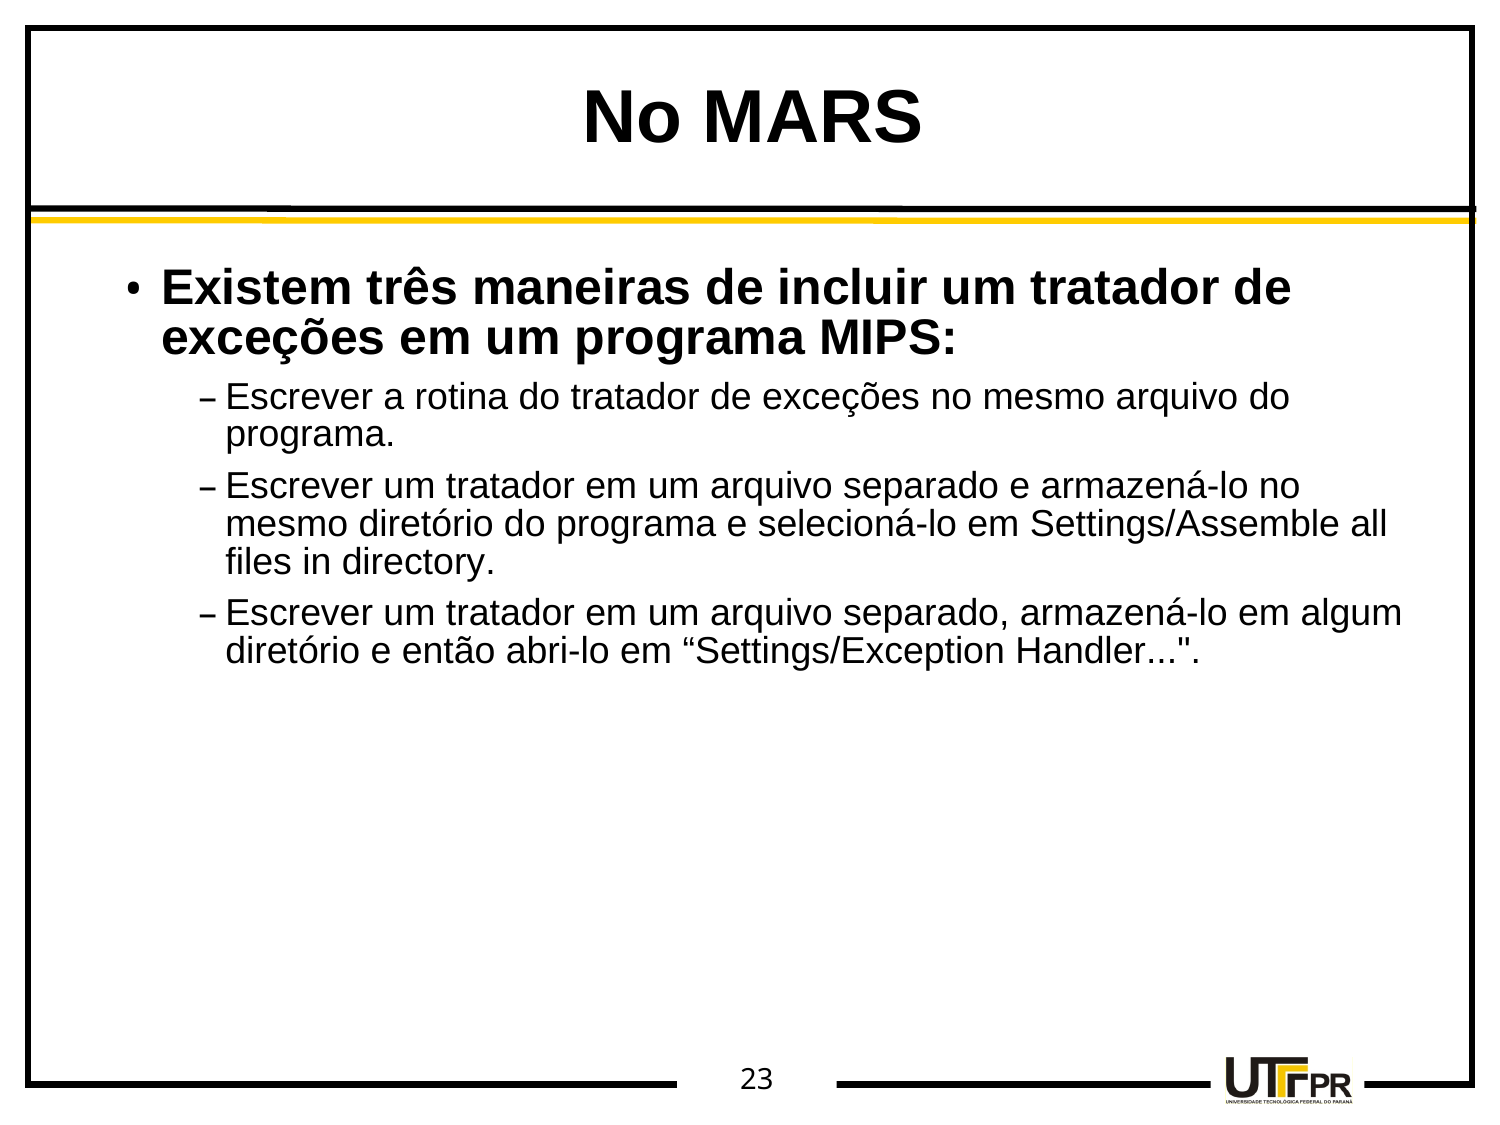

# No MARS
Existem três maneiras de incluir um tratador de exceções em um programa MIPS:
Escrever a rotina do tratador de exceções no mesmo arquivo do programa.
Escrever um tratador em um arquivo separado e armazená-lo no mesmo diretório do programa e selecioná-lo em Settings/Assemble all files in directory.
Escrever um tratador em um arquivo separado, armazená-lo em algum diretório e então abri-lo em “Settings/Exception Handler...".